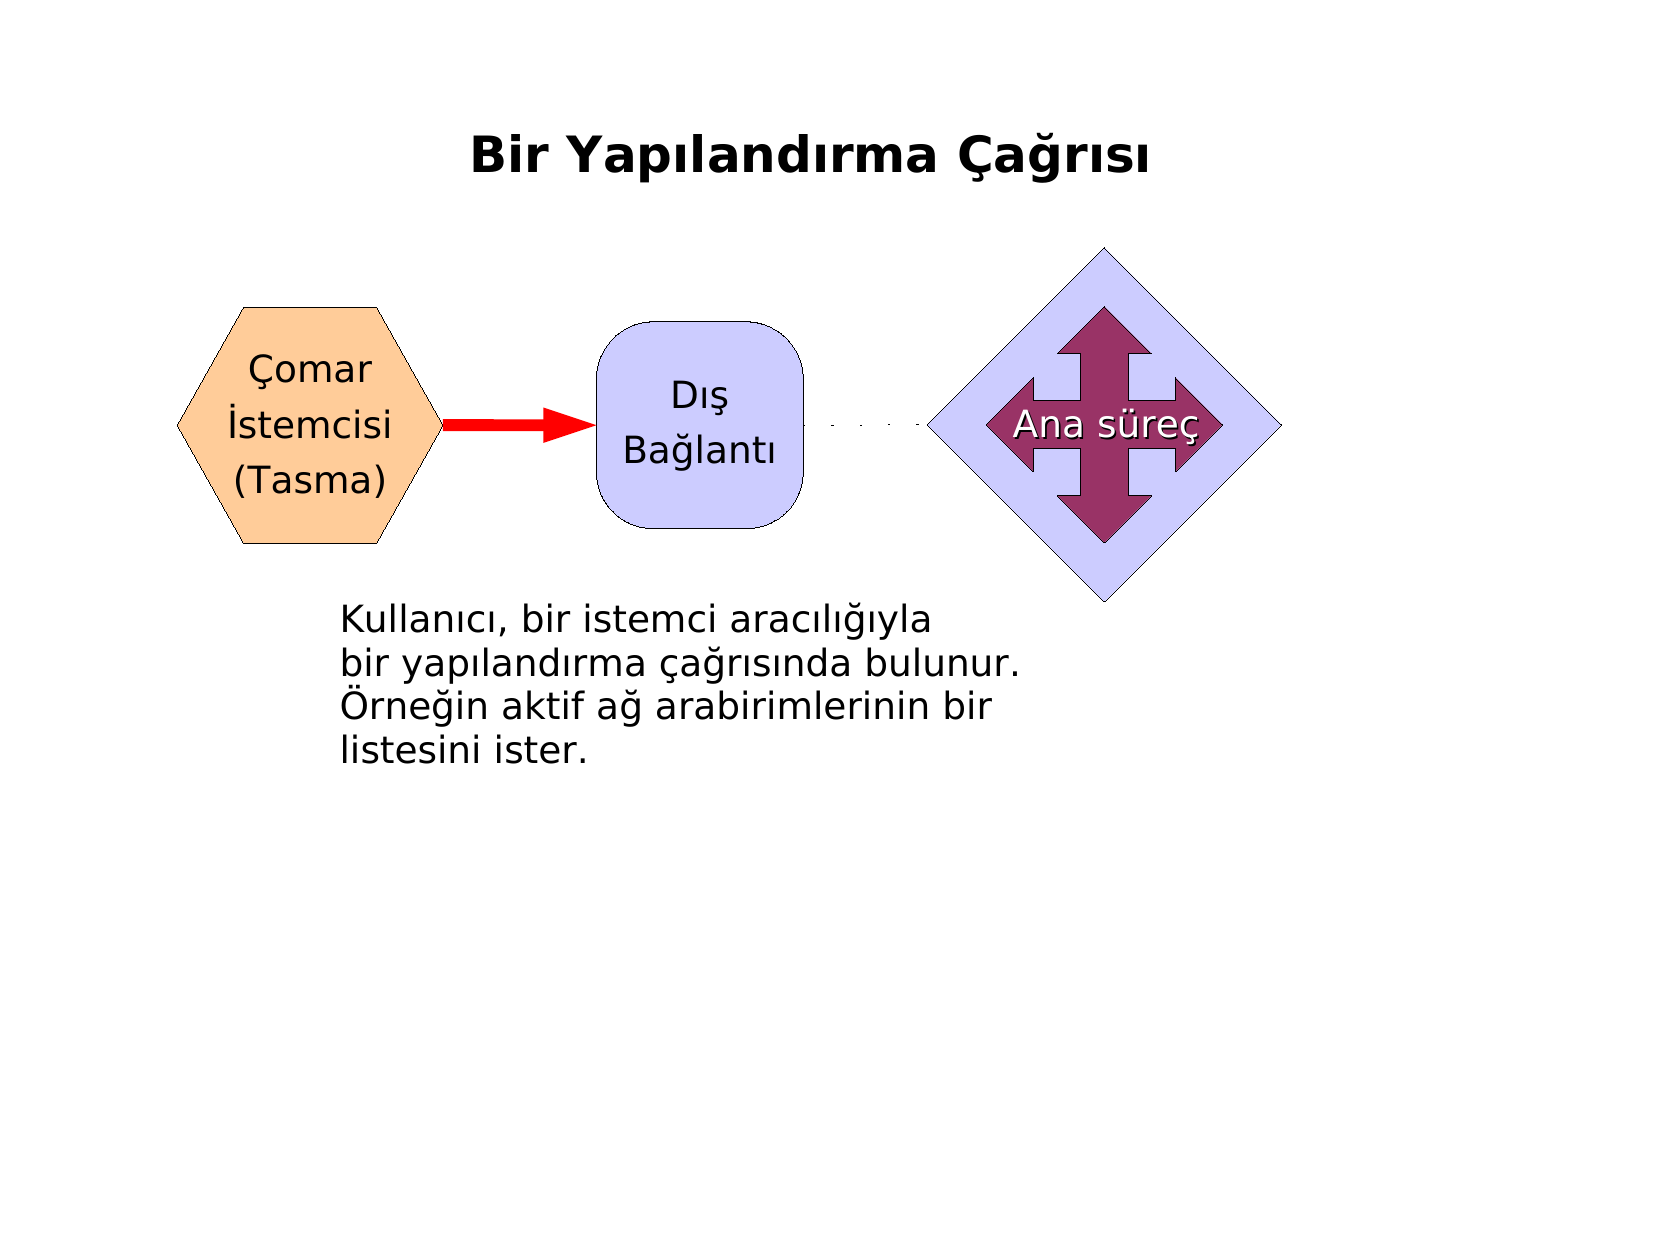

Bir Yapılandırma Çağrısı
Çomar
İstemcisi
(Tasma)
Dış
Bağlantı
Ana süreç
Kullanıcı, bir istemci aracılığıyla
bir yapılandırma çağrısında bulunur.
Örneğin aktif ağ arabirimlerinin bir
listesini ister.